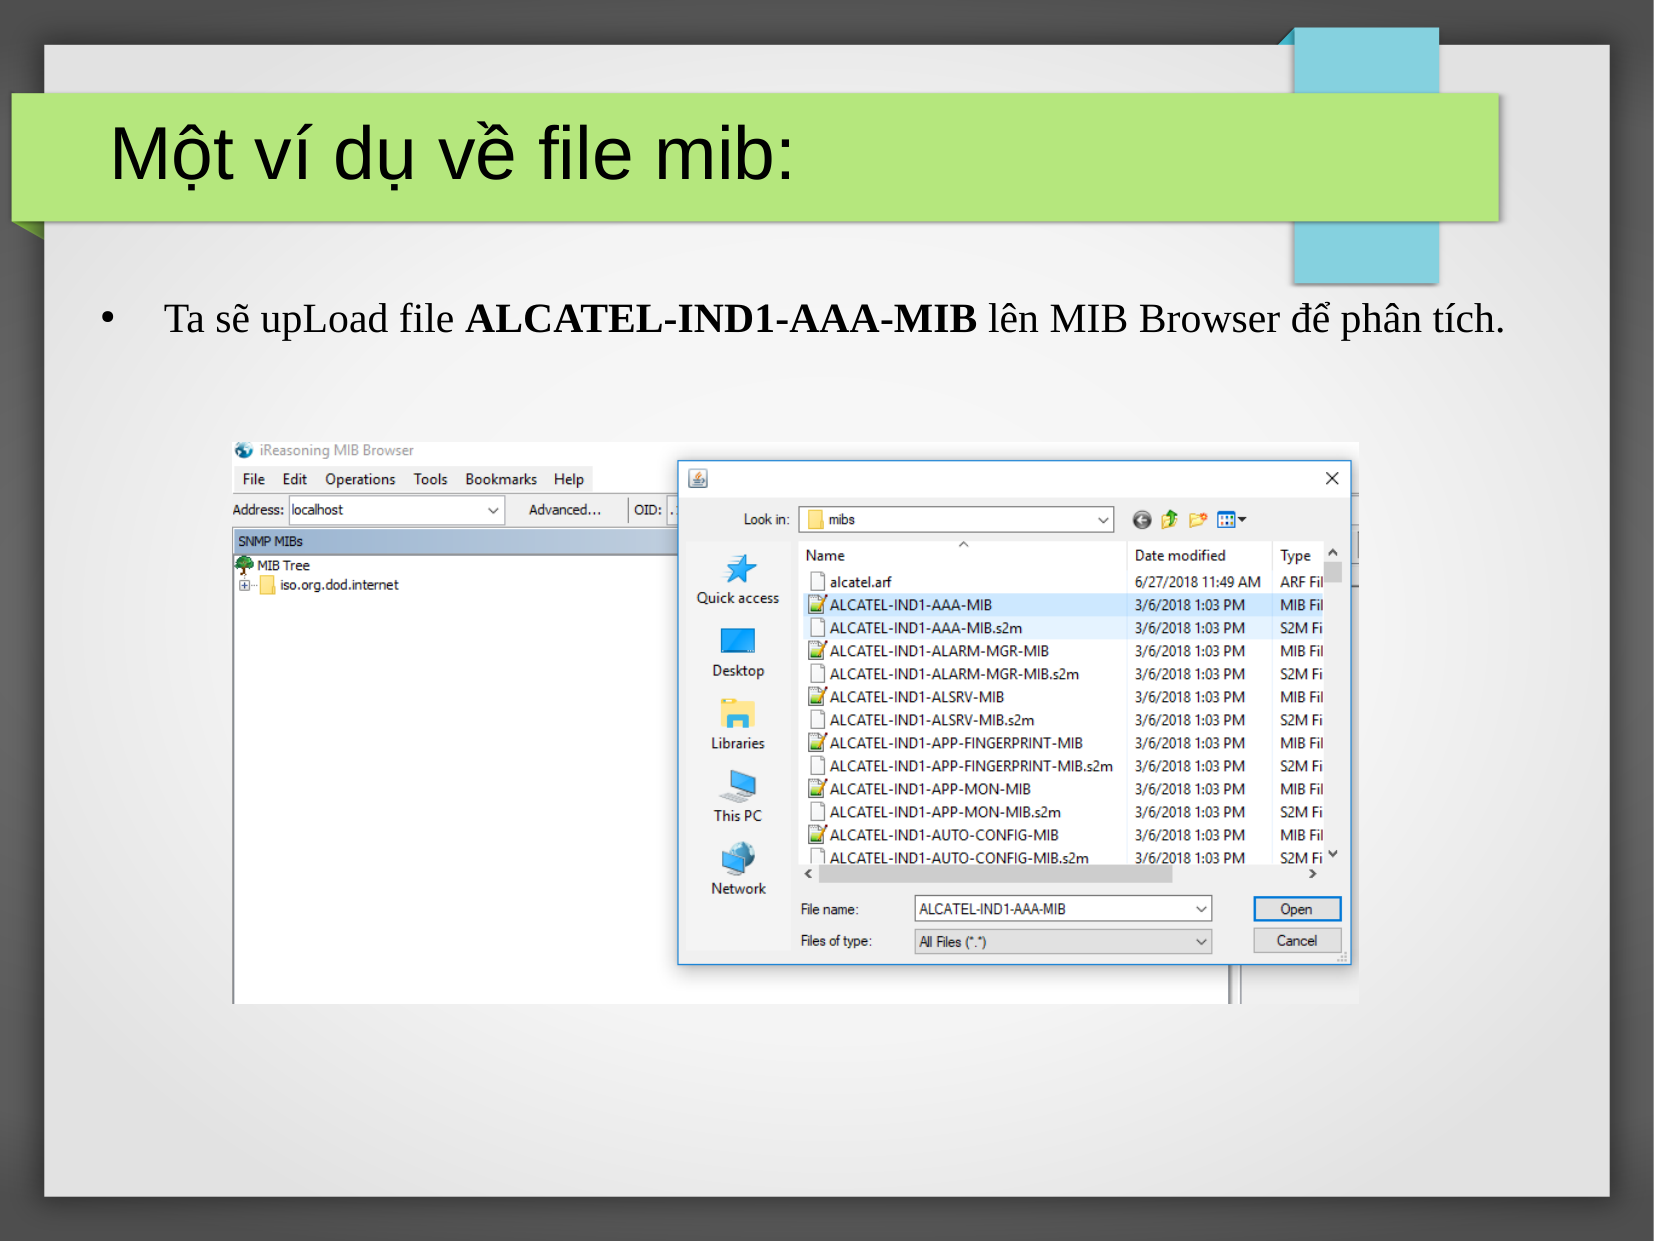

# Một ví dụ về file mib:
 Ta sẽ upLoad file ALCATEL-IND1-AAA-MIB lên MIB Browser để phân tích.